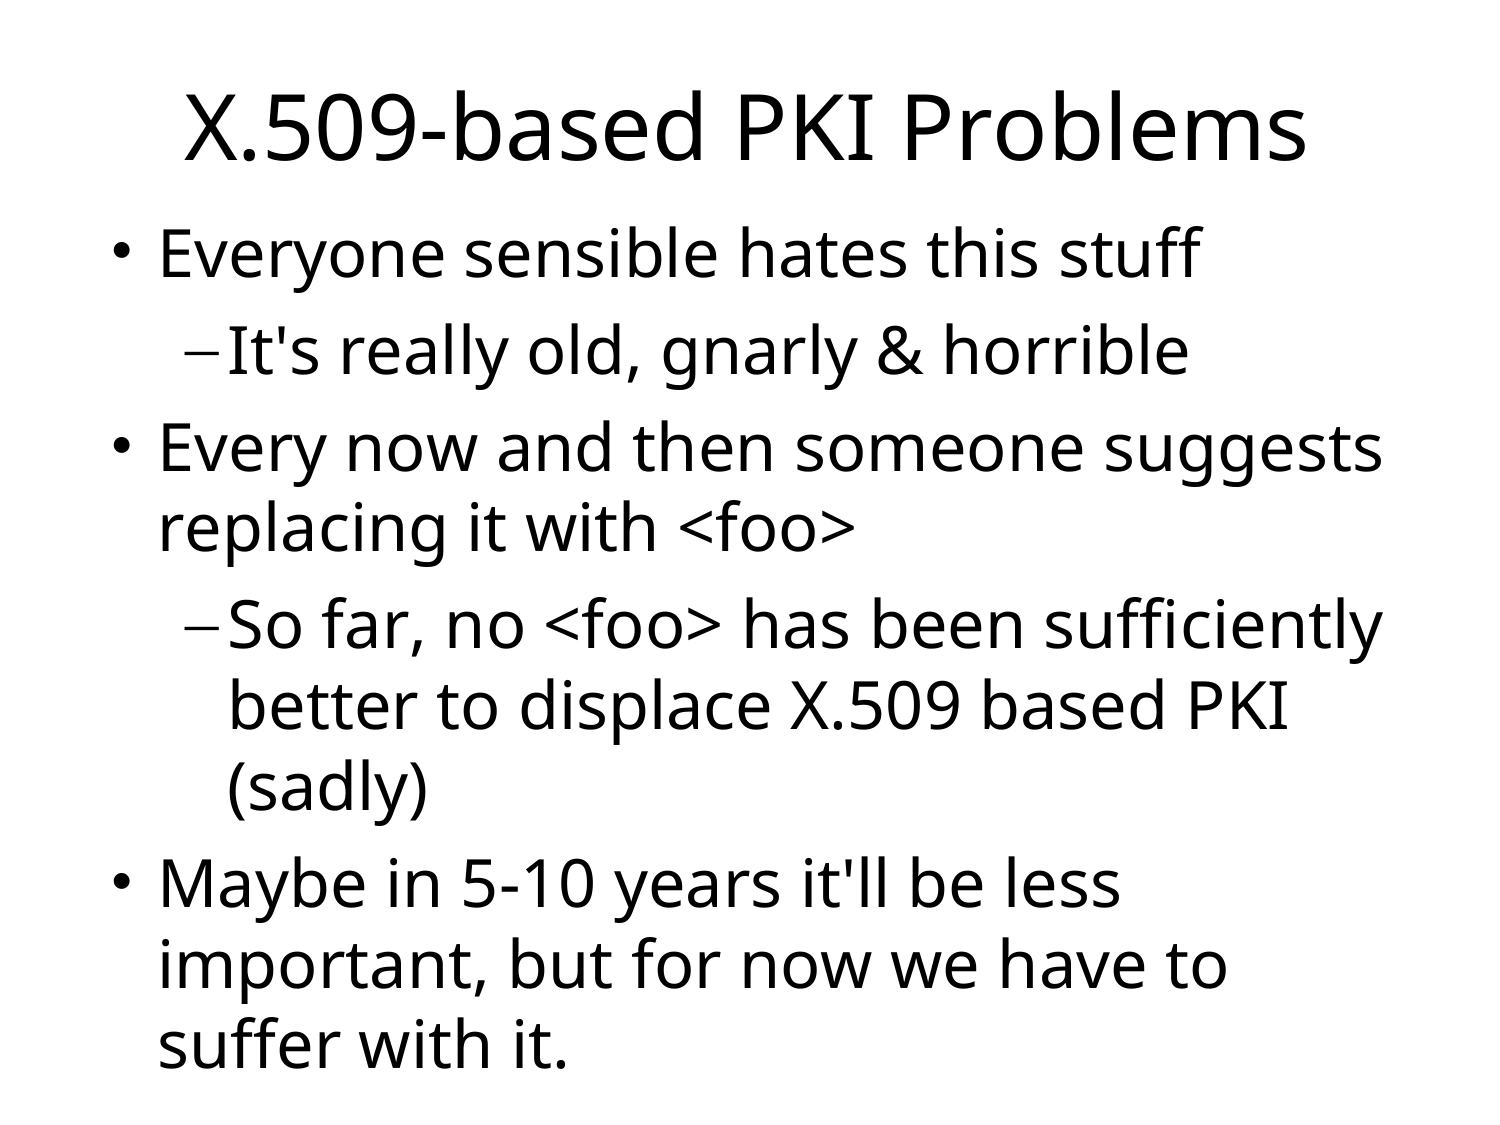

X.509-based PKI Problems
Everyone sensible hates this stuff
It's really old, gnarly & horrible
Every now and then someone suggests replacing it with <foo>
So far, no <foo> has been sufficiently better to displace X.509 based PKI (sadly)
Maybe in 5-10 years it'll be less important, but for now we have to suffer with it.